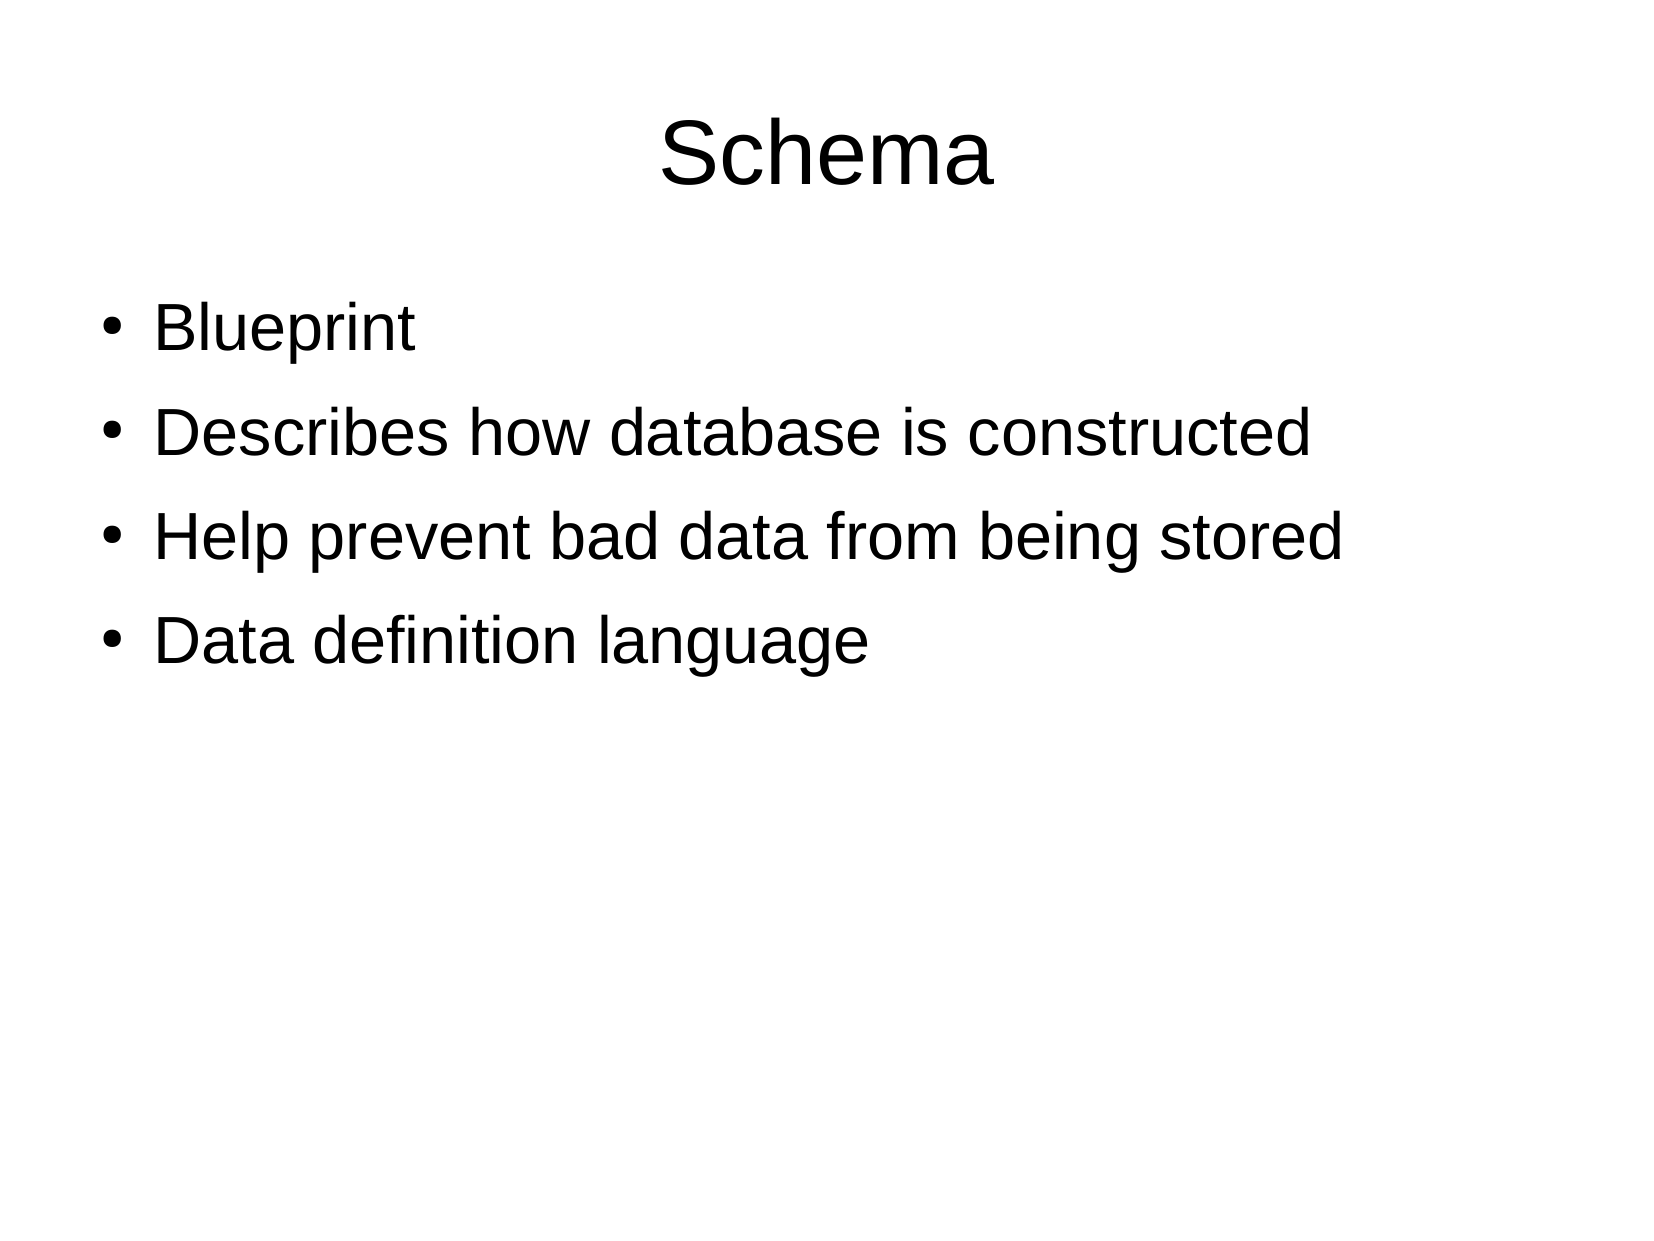

# Schema
Blueprint
Describes how database is constructed
Help prevent bad data from being stored
Data definition language